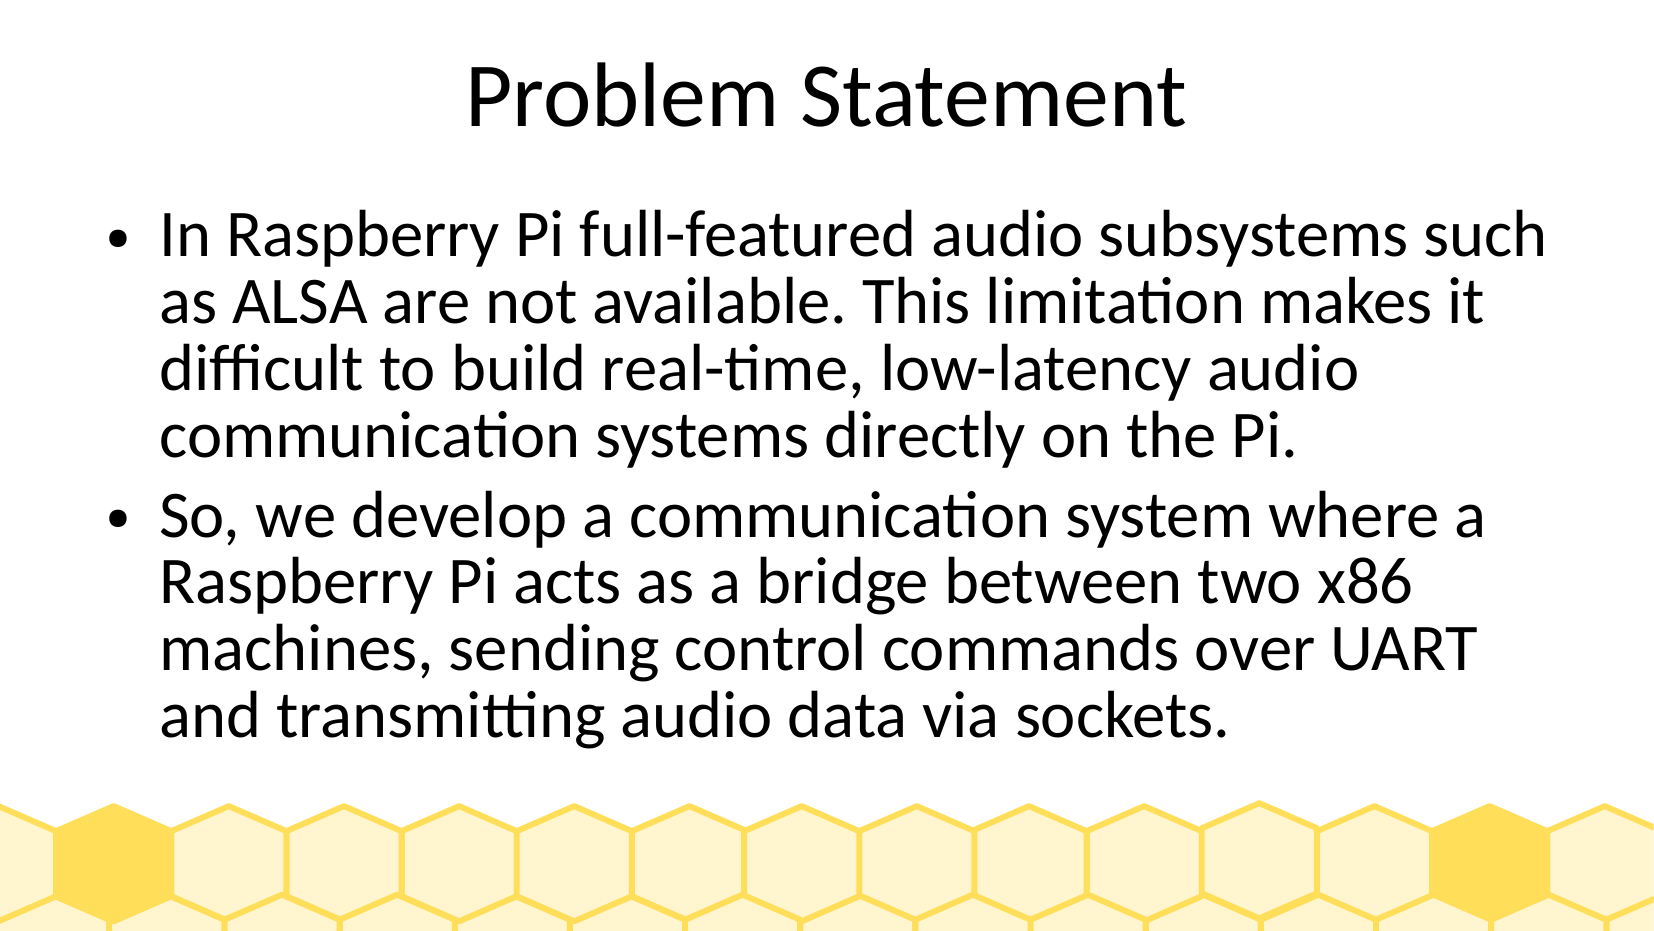

# Problem Statement
In Raspberry Pi full-featured audio subsystems such as ALSA are not available. This limitation makes it difficult to build real-time, low-latency audio communication systems directly on the Pi.
So, we develop a communication system where a Raspberry Pi acts as a bridge between two x86 machines, sending control commands over UART and transmitting audio data via sockets.